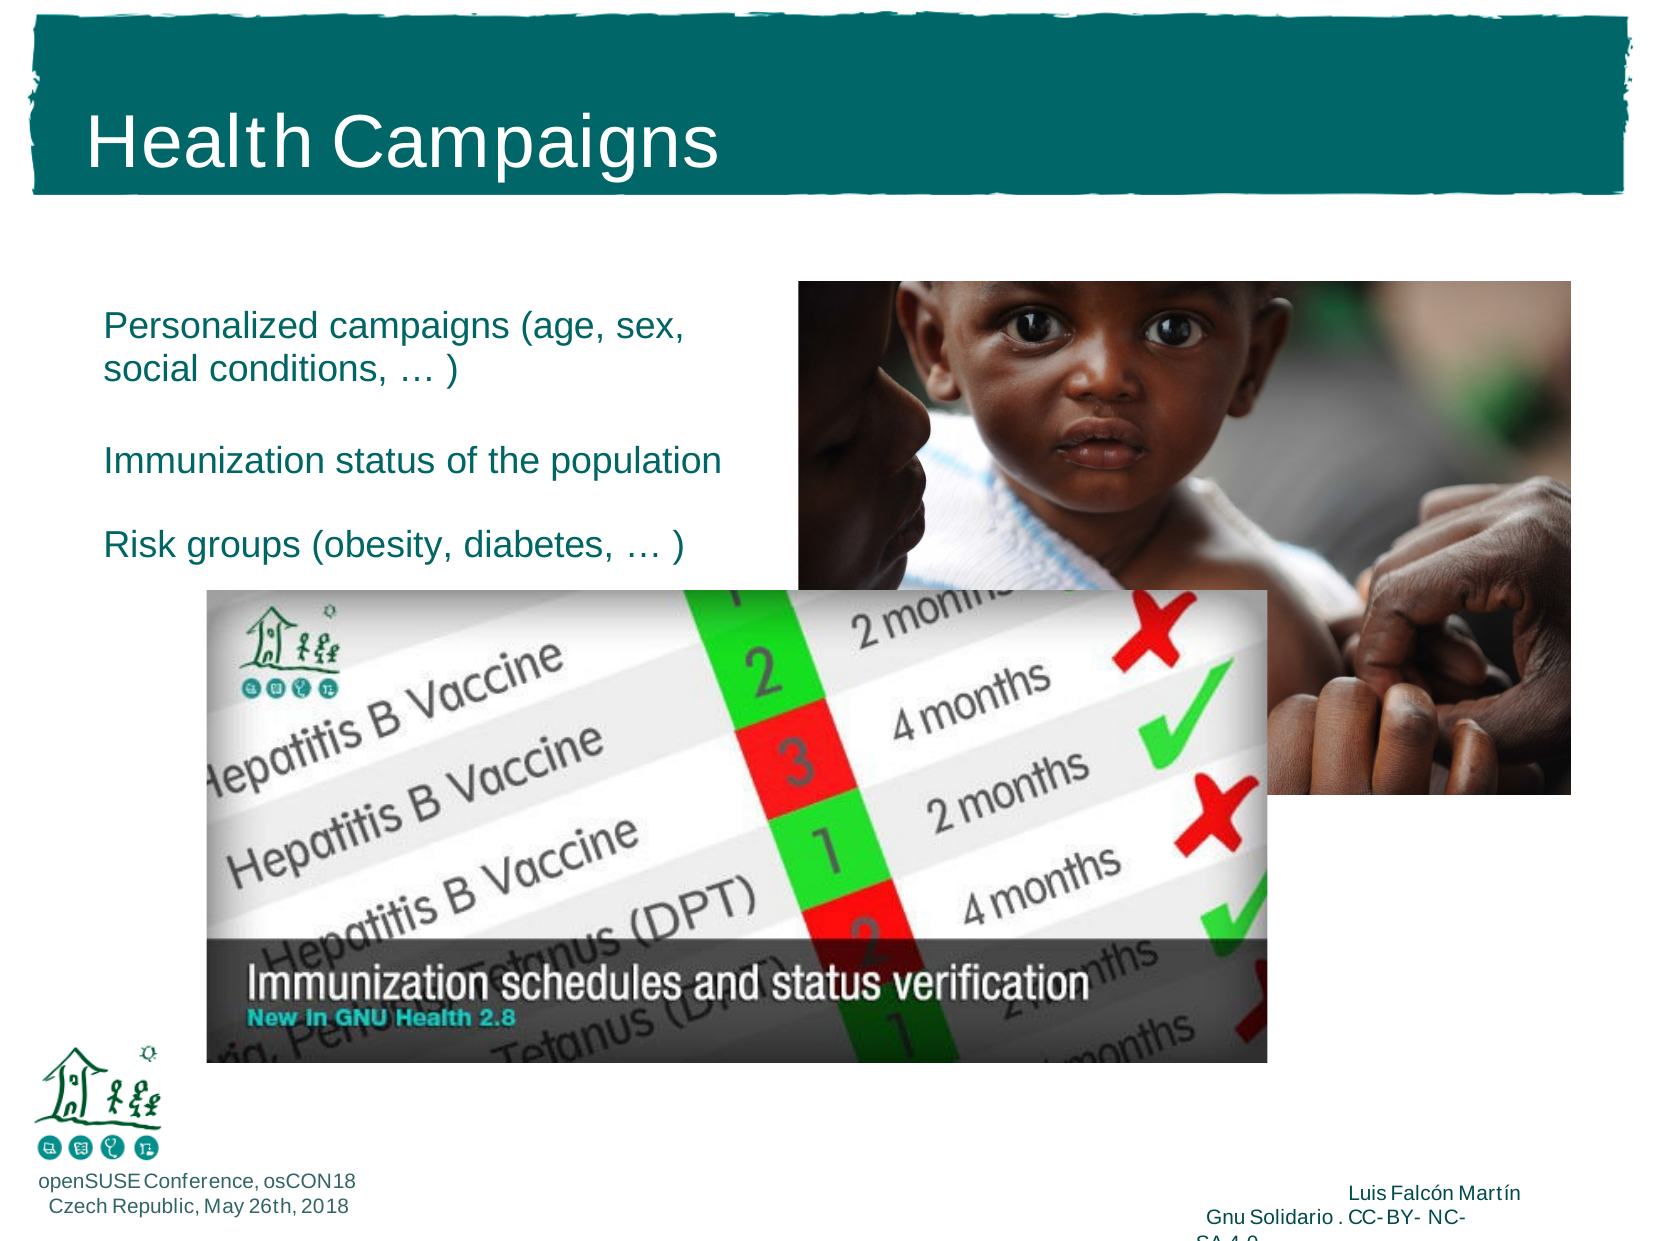

# HealthCampaigns
Personalized campaigns (age, sex, social conditions, … )
Immunization status of the population Risk groups (obesity, diabetes, … )
openSUSEConference,osCON18 CzechRepublic,May26th,2018
LuisFalcónMartín GnuSolidario.CC-BY-NC-SA4.0